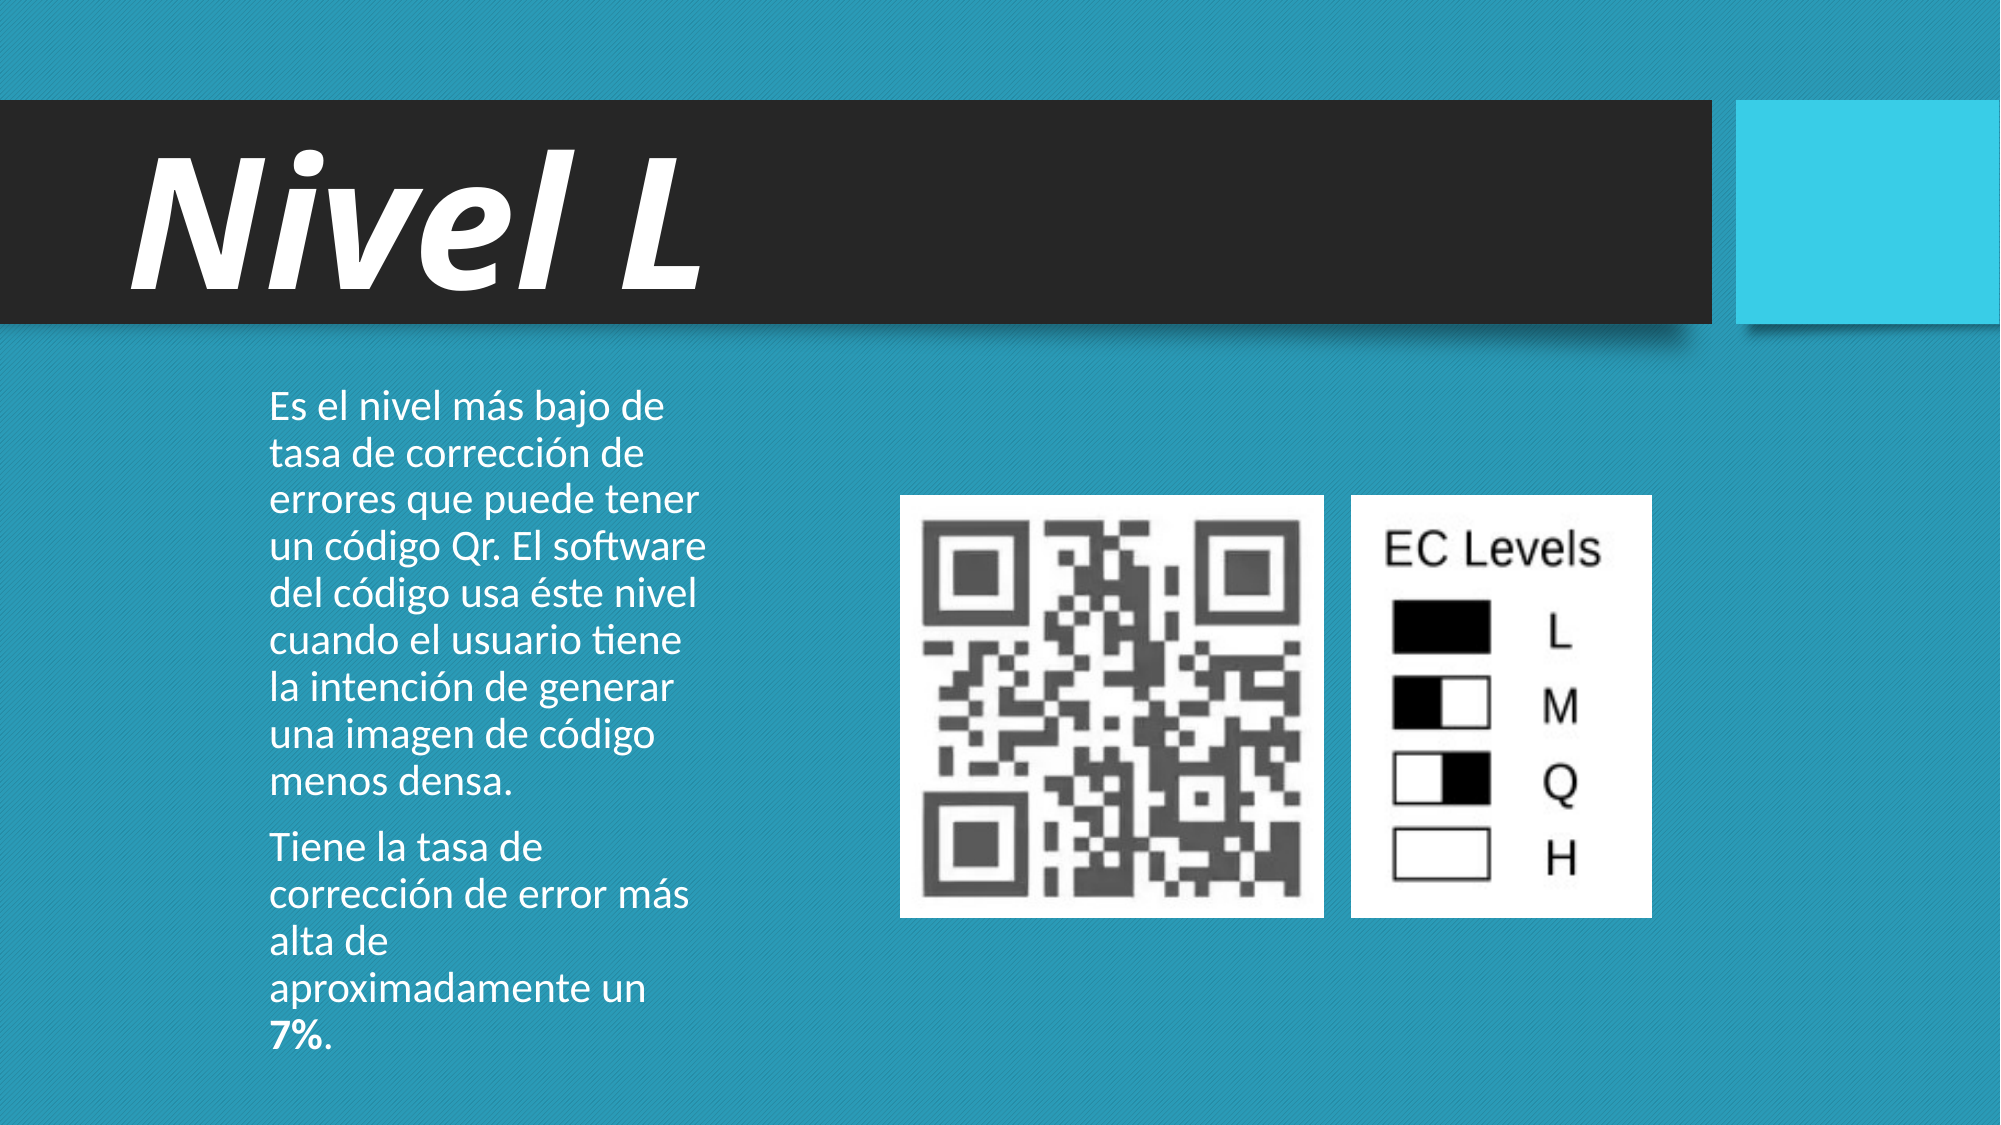

# Nivel L
Es el nivel más bajo de tasa de corrección de errores que puede tener un código Qr. El software del código usa éste nivel cuando el usuario tiene la intención de generar una imagen de código menos densa.
Tiene la tasa de corrección de error más alta de aproximadamente un 7%.